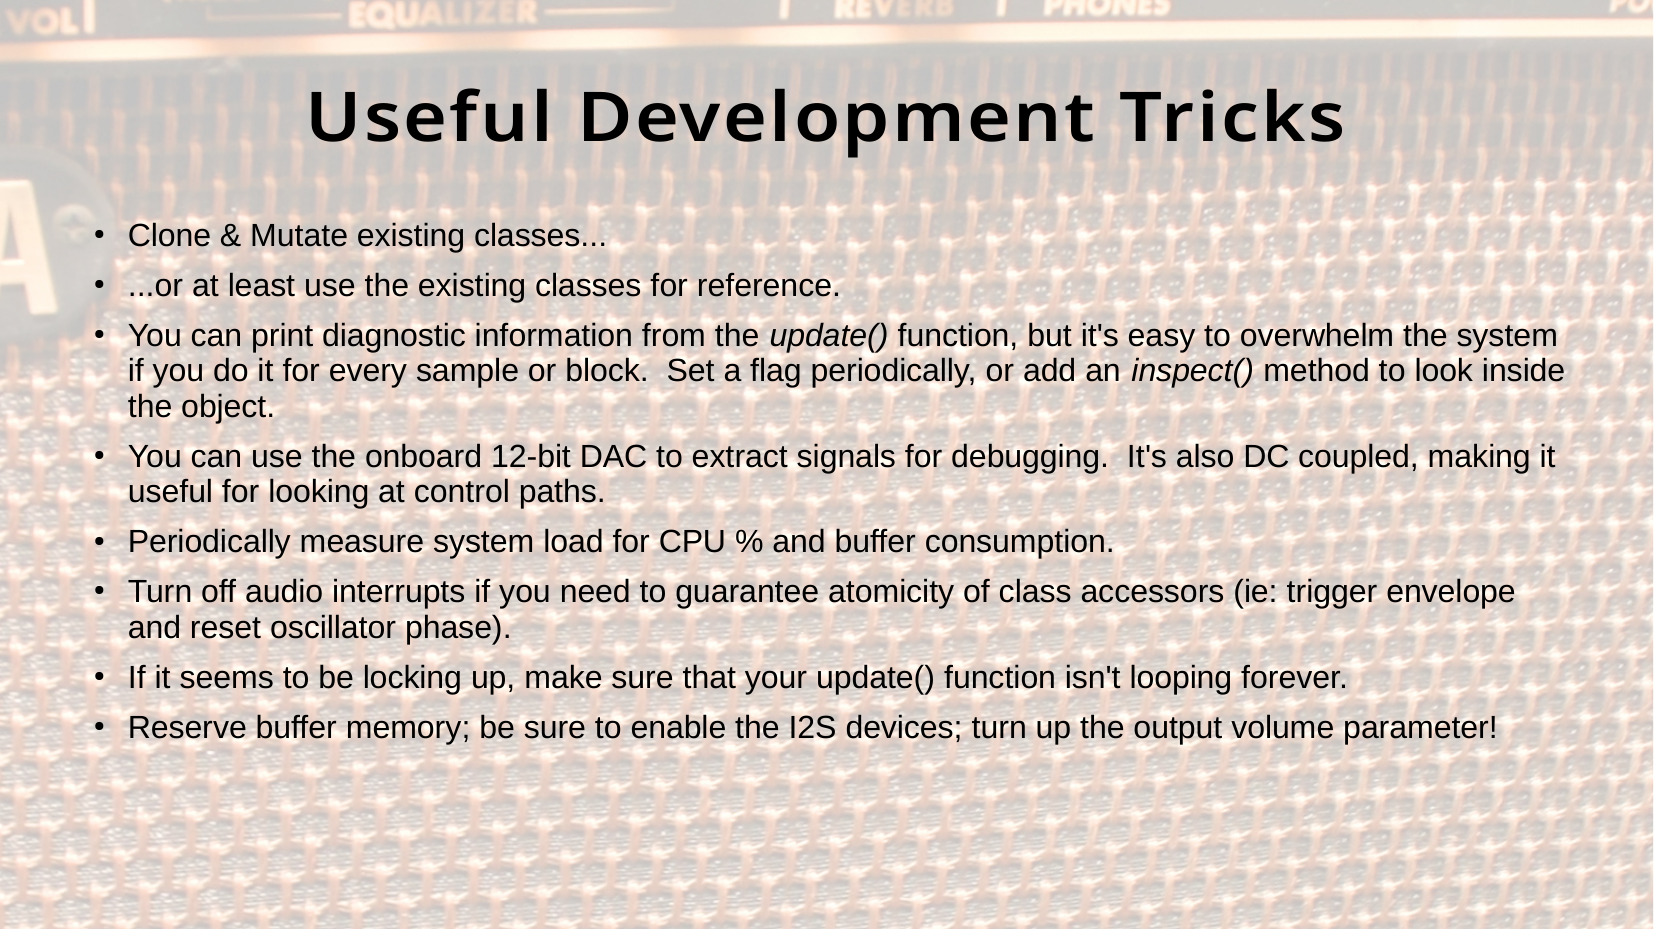

# Useful Development Tricks
Clone & Mutate existing classes...
...or at least use the existing classes for reference.
You can print diagnostic information from the update() function, but it's easy to overwhelm the system if you do it for every sample or block. Set a flag periodically, or add an inspect() method to look inside the object.
You can use the onboard 12-bit DAC to extract signals for debugging. It's also DC coupled, making it useful for looking at control paths.
Periodically measure system load for CPU % and buffer consumption.
Turn off audio interrupts if you need to guarantee atomicity of class accessors (ie: trigger envelope and reset oscillator phase).
If it seems to be locking up, make sure that your update() function isn't looping forever.
Reserve buffer memory; be sure to enable the I2S devices; turn up the output volume parameter!